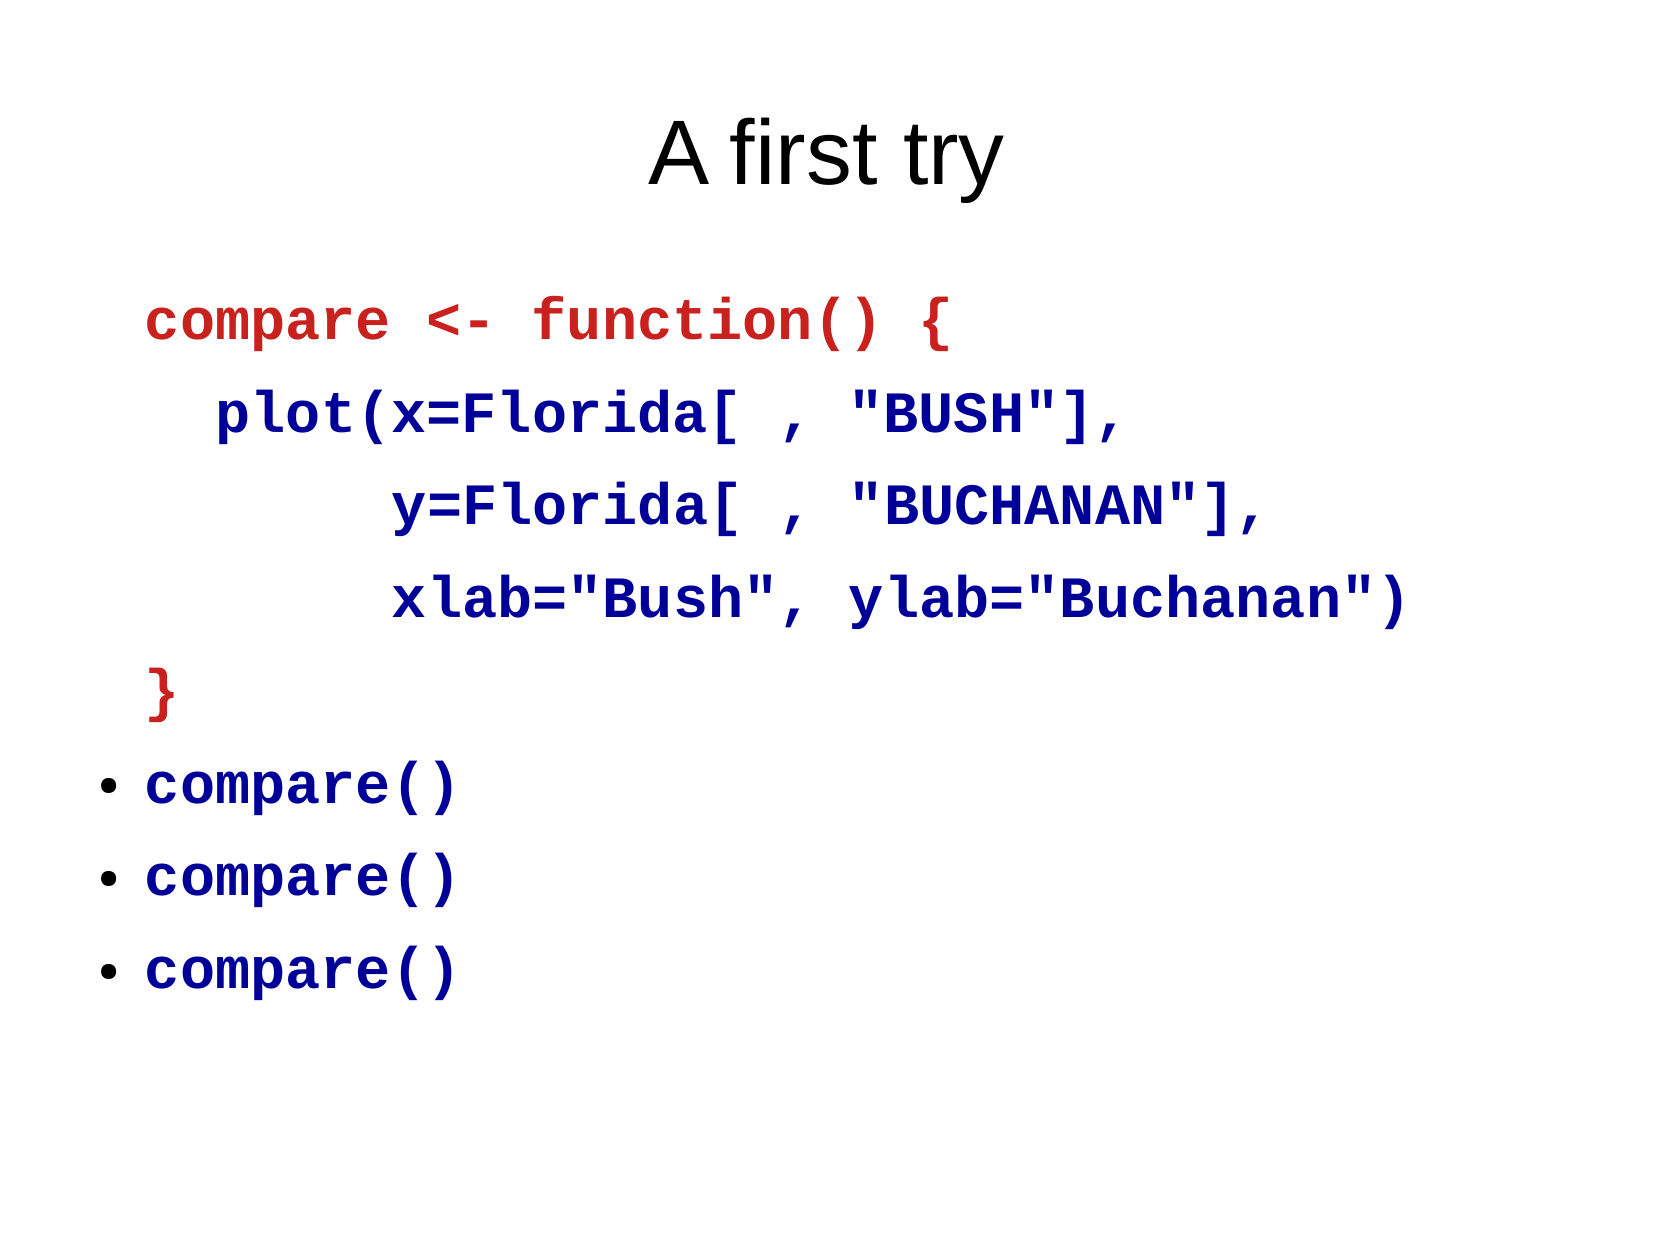

# A first try
compare <- function() {
 plot(x=Florida[ , "BUSH"],
 y=Florida[ , "BUCHANAN"],
 xlab="Bush", ylab="Buchanan")
}
compare()
compare()
compare()